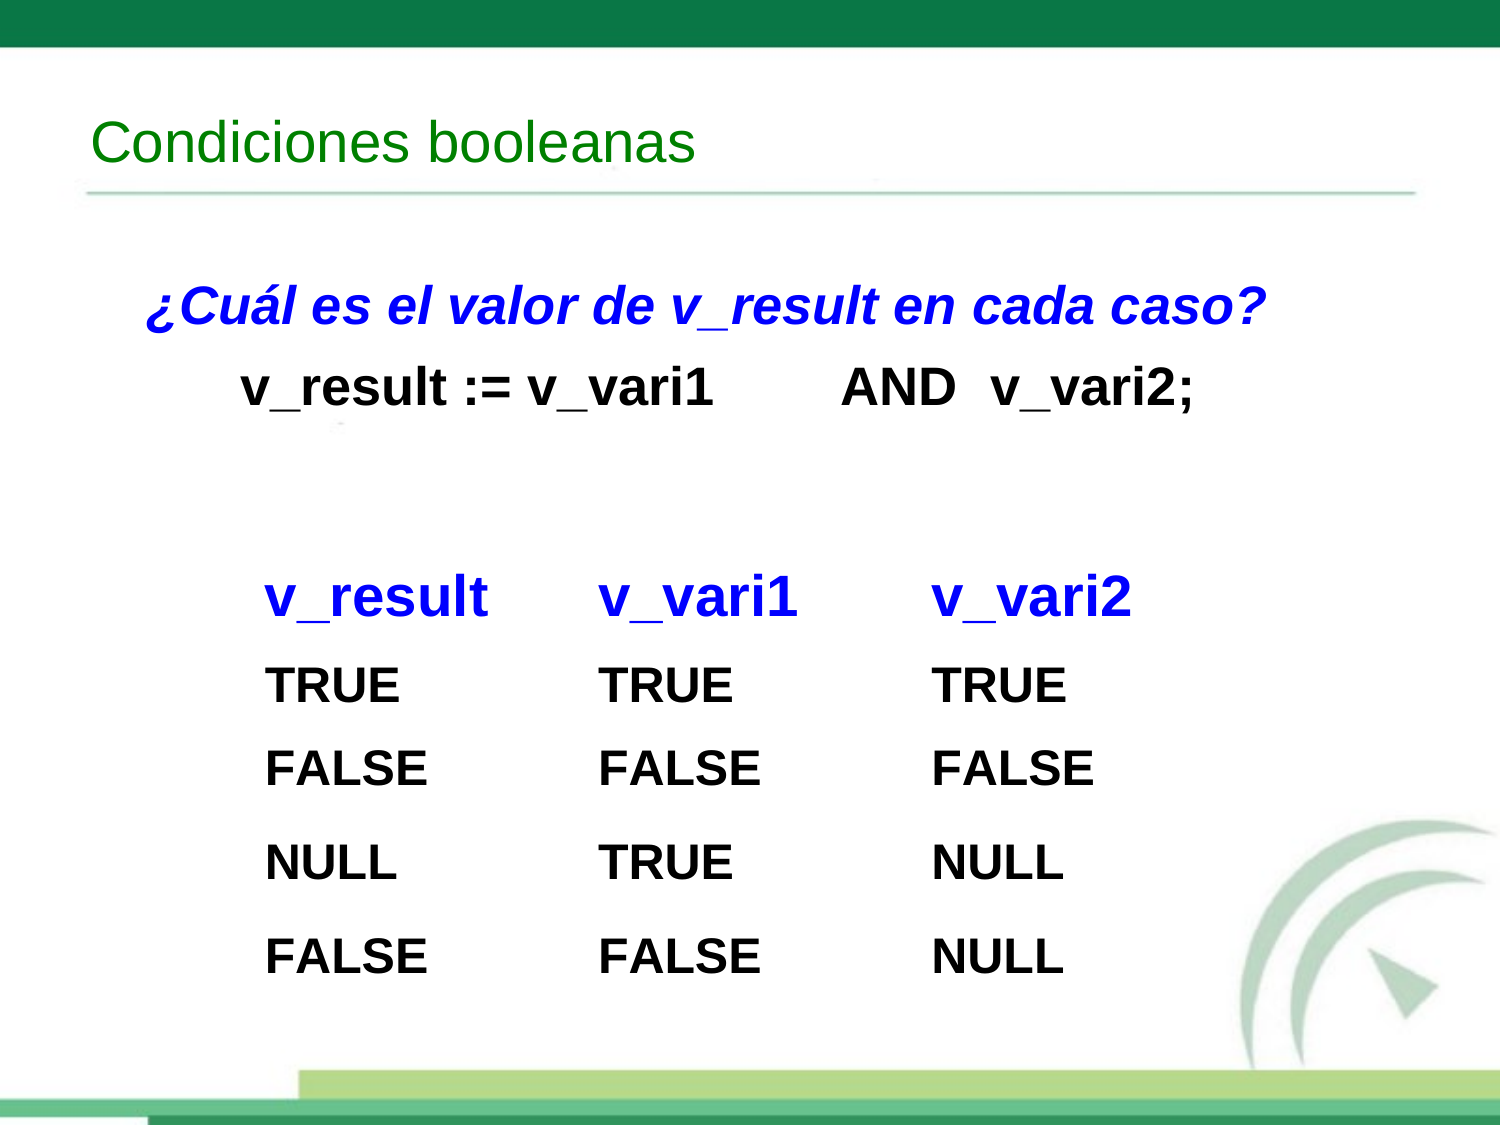

# Condiciones booleanas
	¿Cuál es el valor de v_result en cada caso?
		v_result := v_vari1	AND	v_vari2;
| v\_result | v\_vari1 | v\_vari2 |
| --- | --- | --- |
| TRUE | TRUE | TRUE |
| FALSE | FALSE | FALSE |
| NULL | TRUE | NULL |
| FALSE | FALSE | NULL |